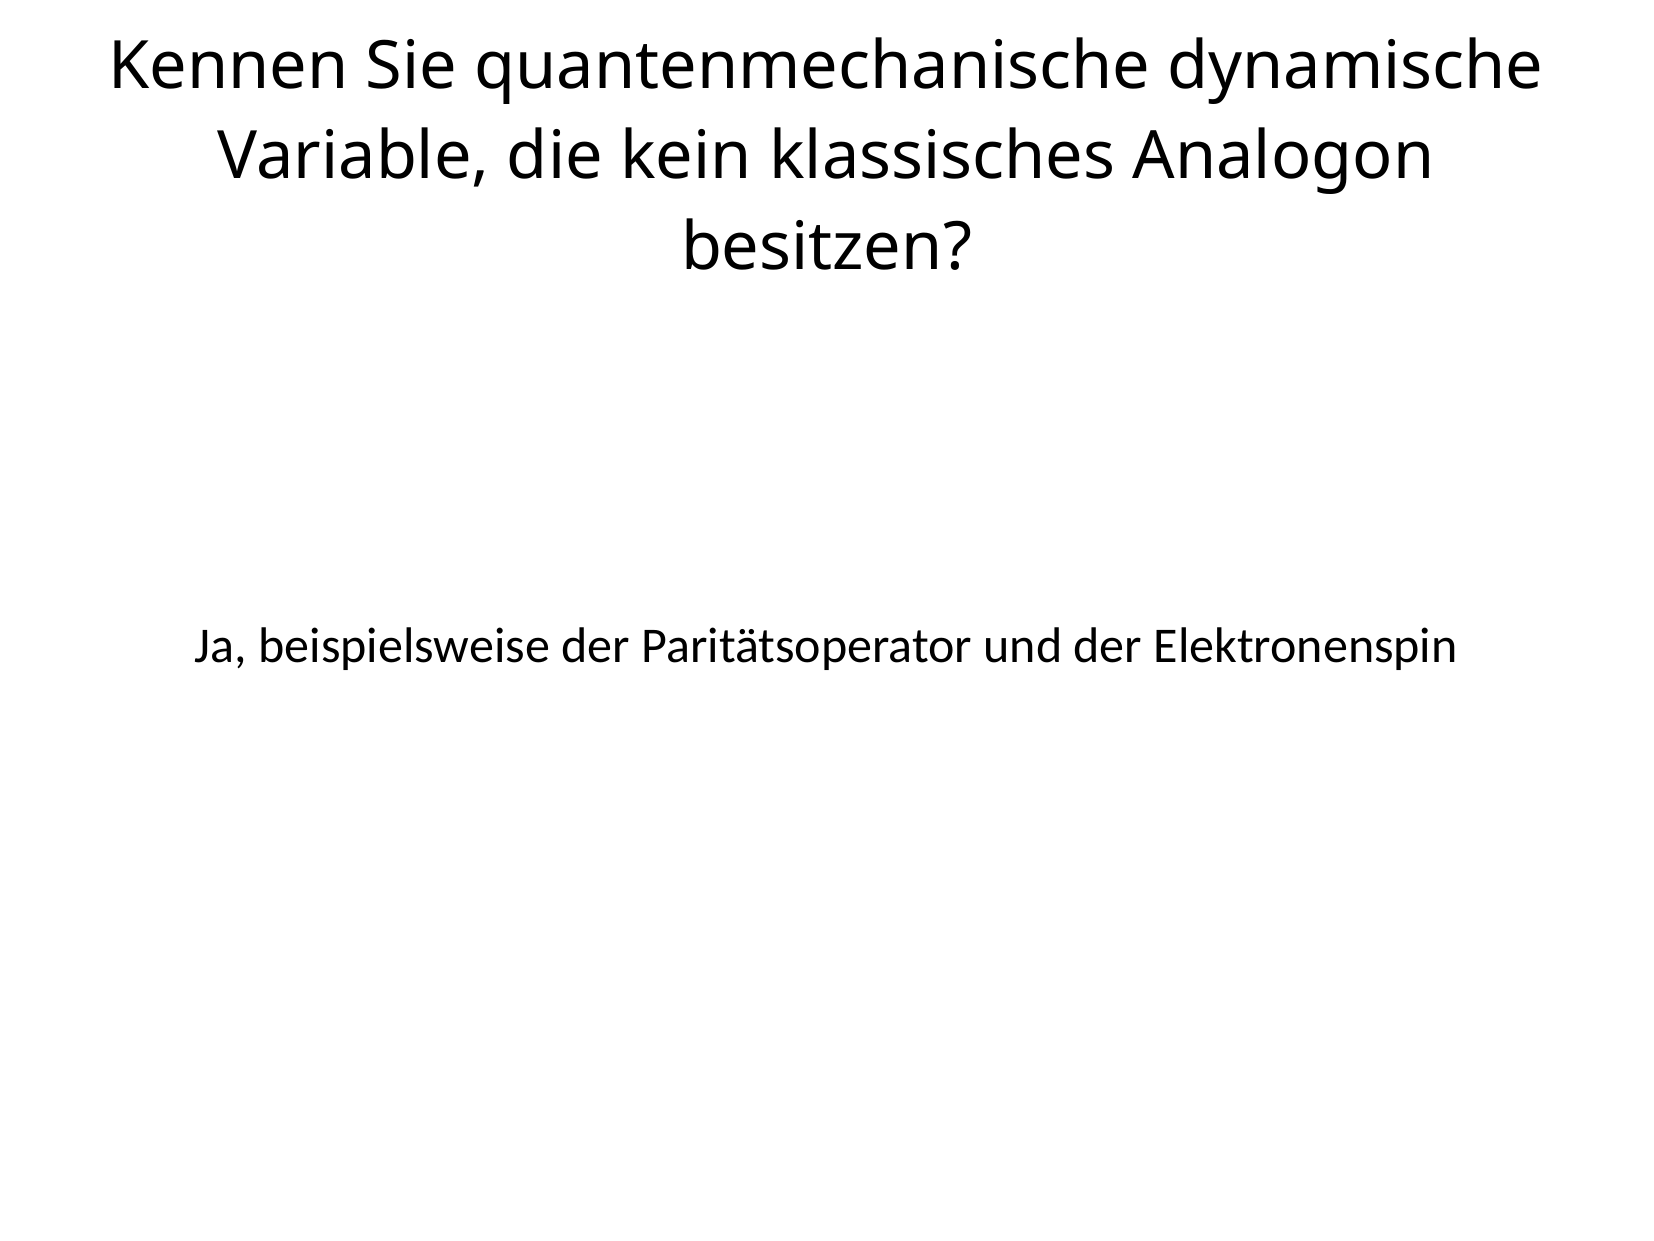

# Kennen Sie quantenmechanische dynamische Variable, die kein klassisches Analogon besitzen?
Ja, beispielsweise der Paritätsoperator und der Elektronenspin